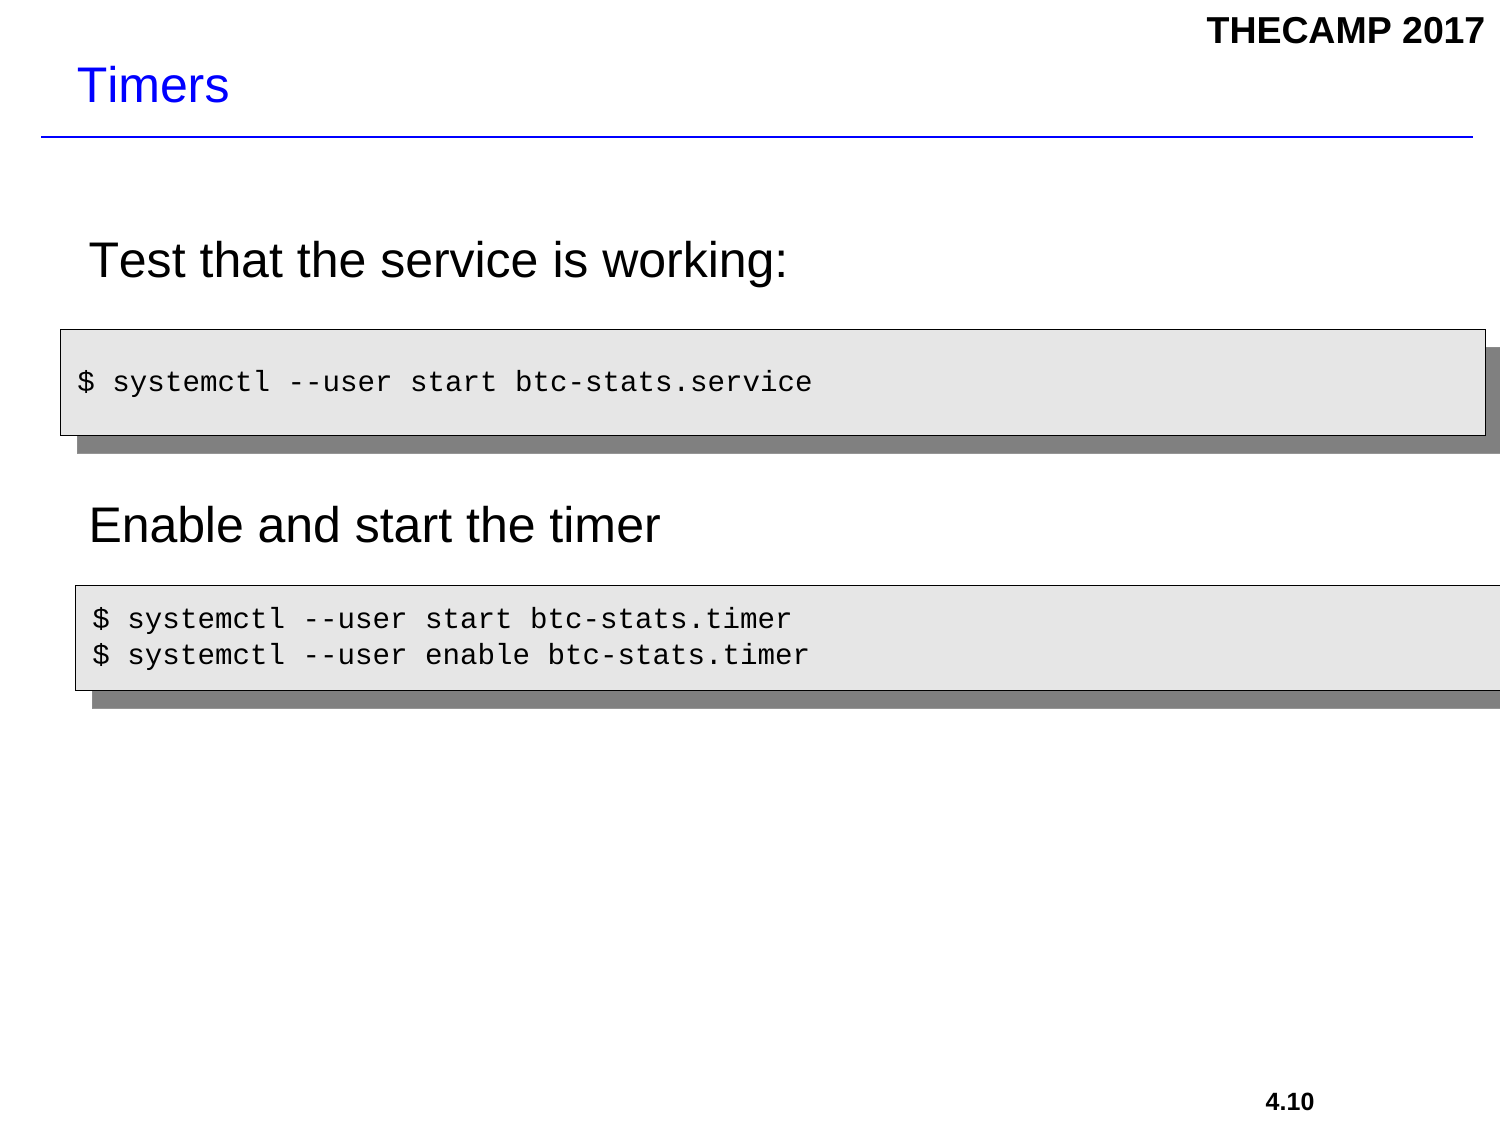

# Timers
Test that the service is working:
Enable and start the timer
 $ systemctl --user start btc-stats.service
 $ systemctl --user start btc-stats.timer
 $ systemctl --user enable btc-stats.timer